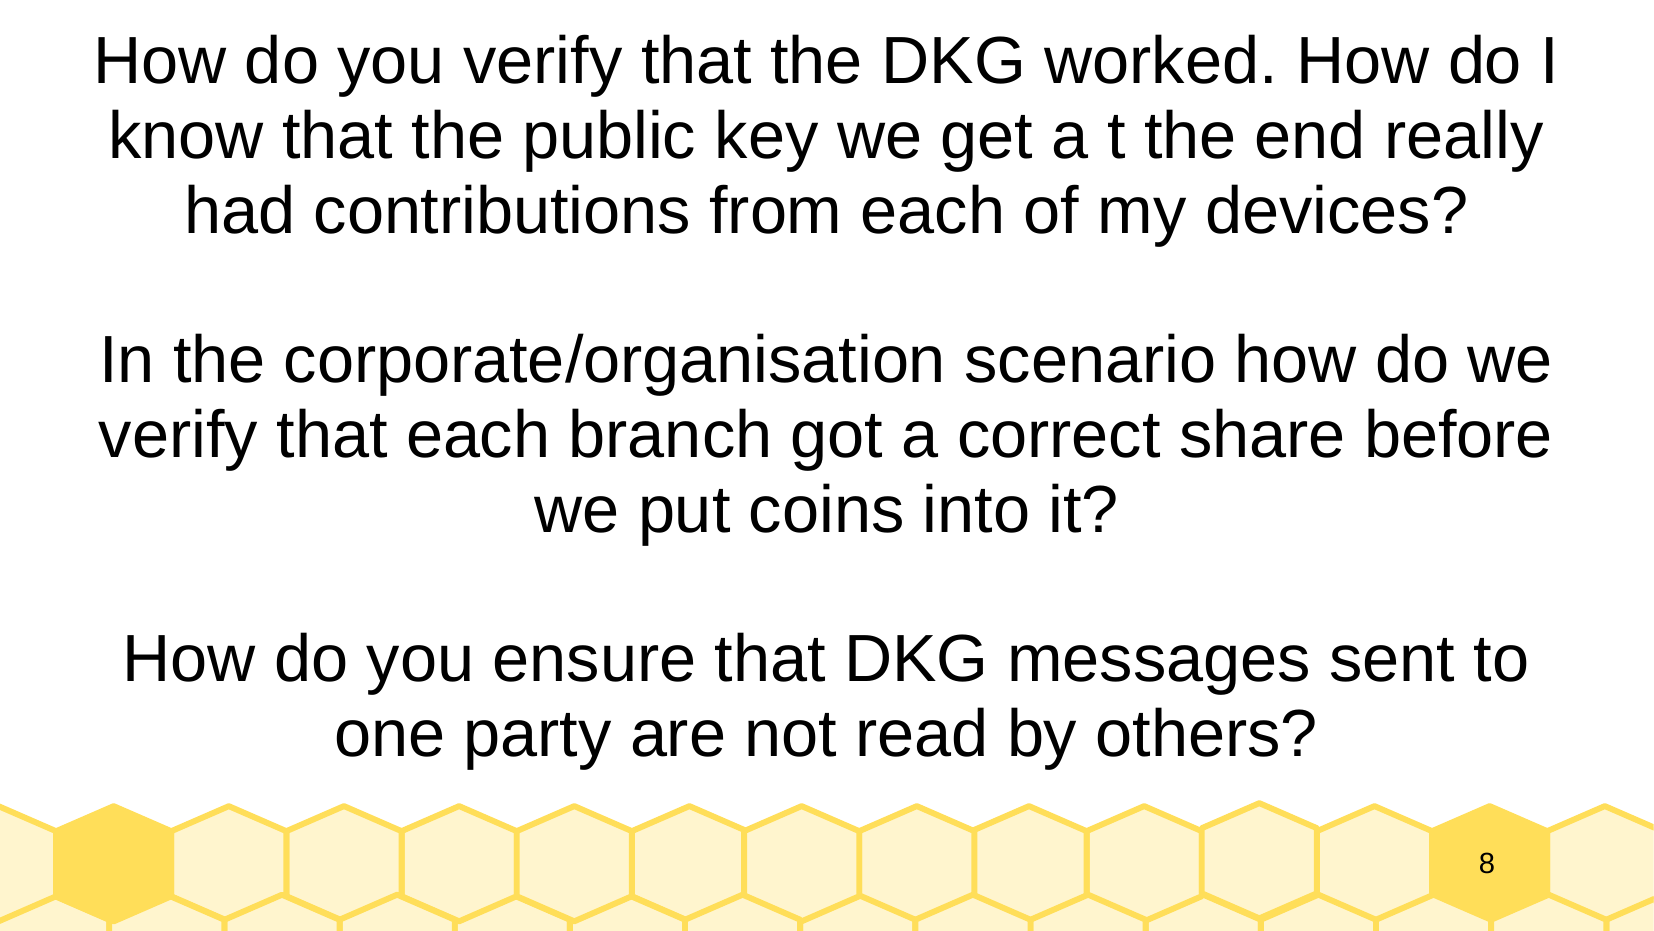

# How do you verify that the DKG worked. How do I know that the public key we get a t the end really had contributions from each of my devices?
In the corporate/organisation scenario how do we verify that each branch got a correct share before we put coins into it?
How do you ensure that DKG messages sent to one party are not read by others?